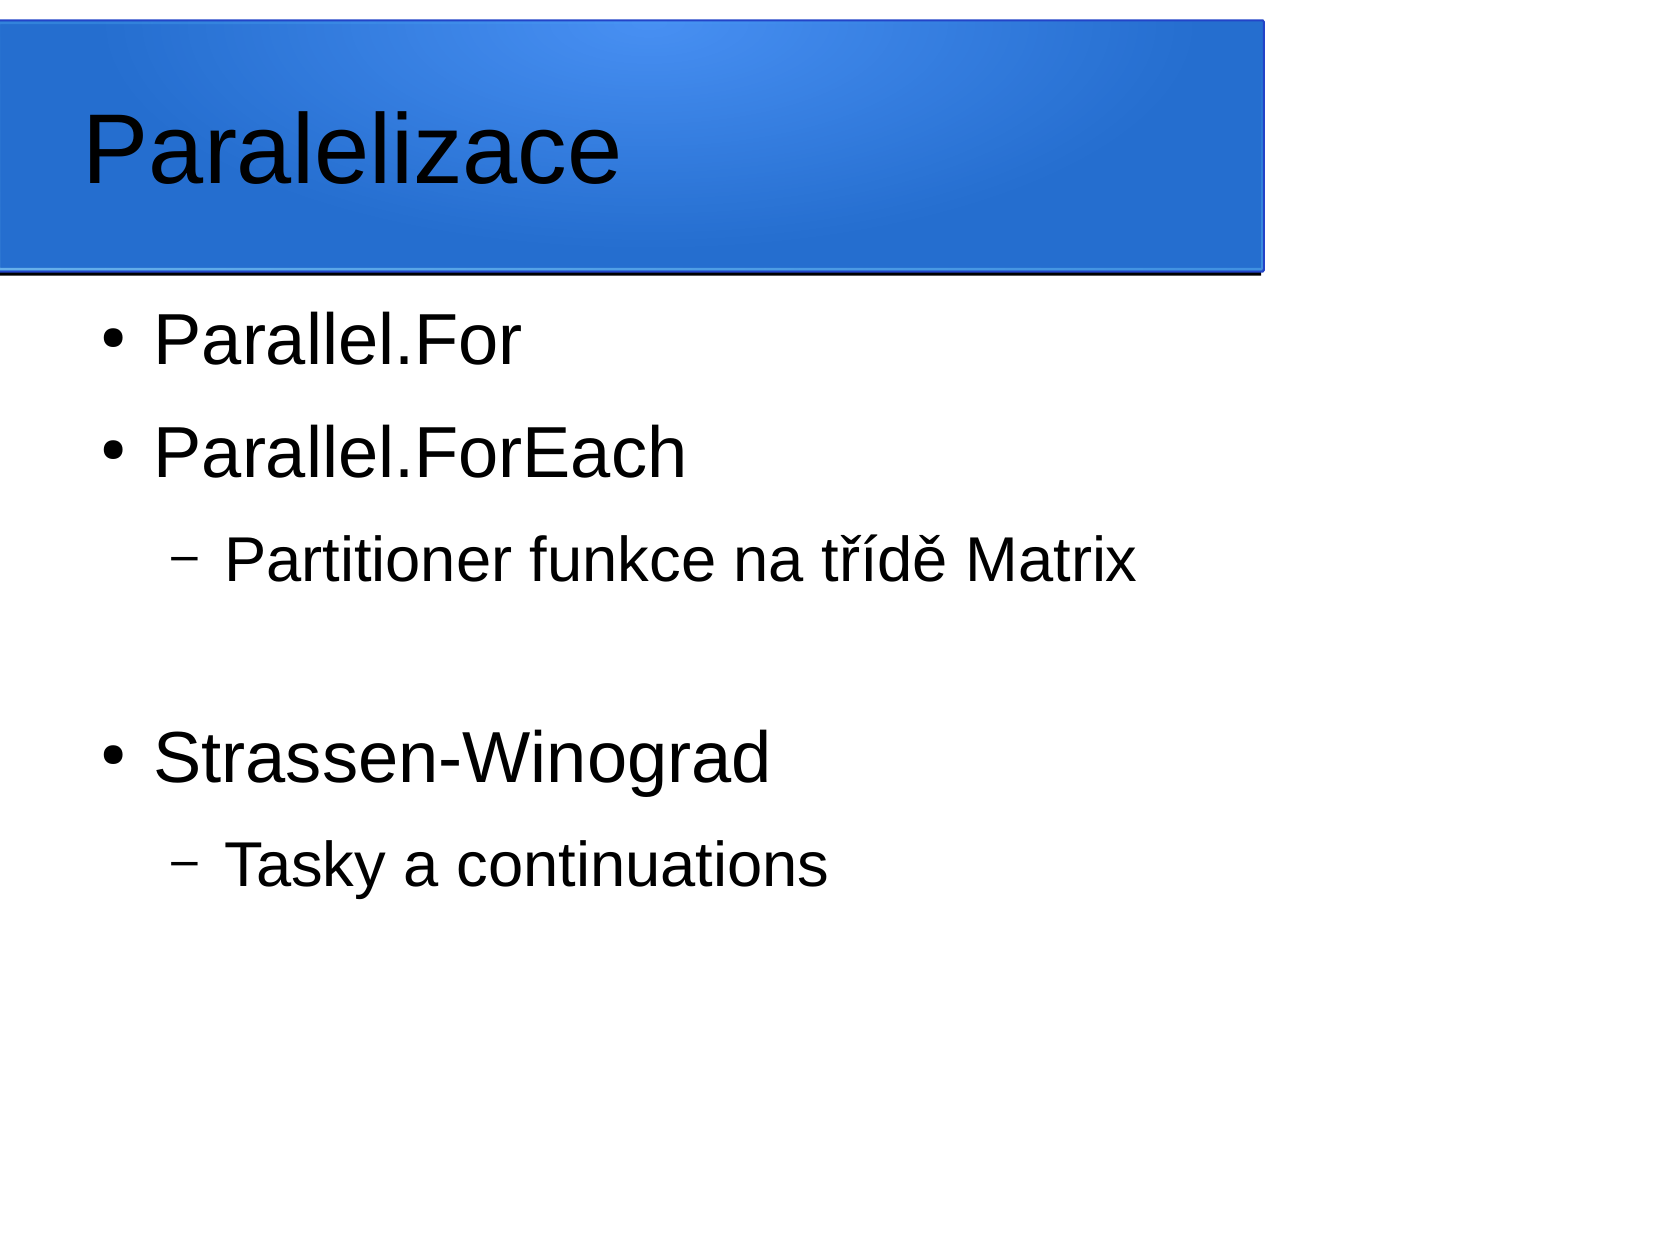

# Paralelizace
Parallel.For
Parallel.ForEach
Partitioner funkce na třídě Matrix
Strassen-Winograd
Tasky a continuations